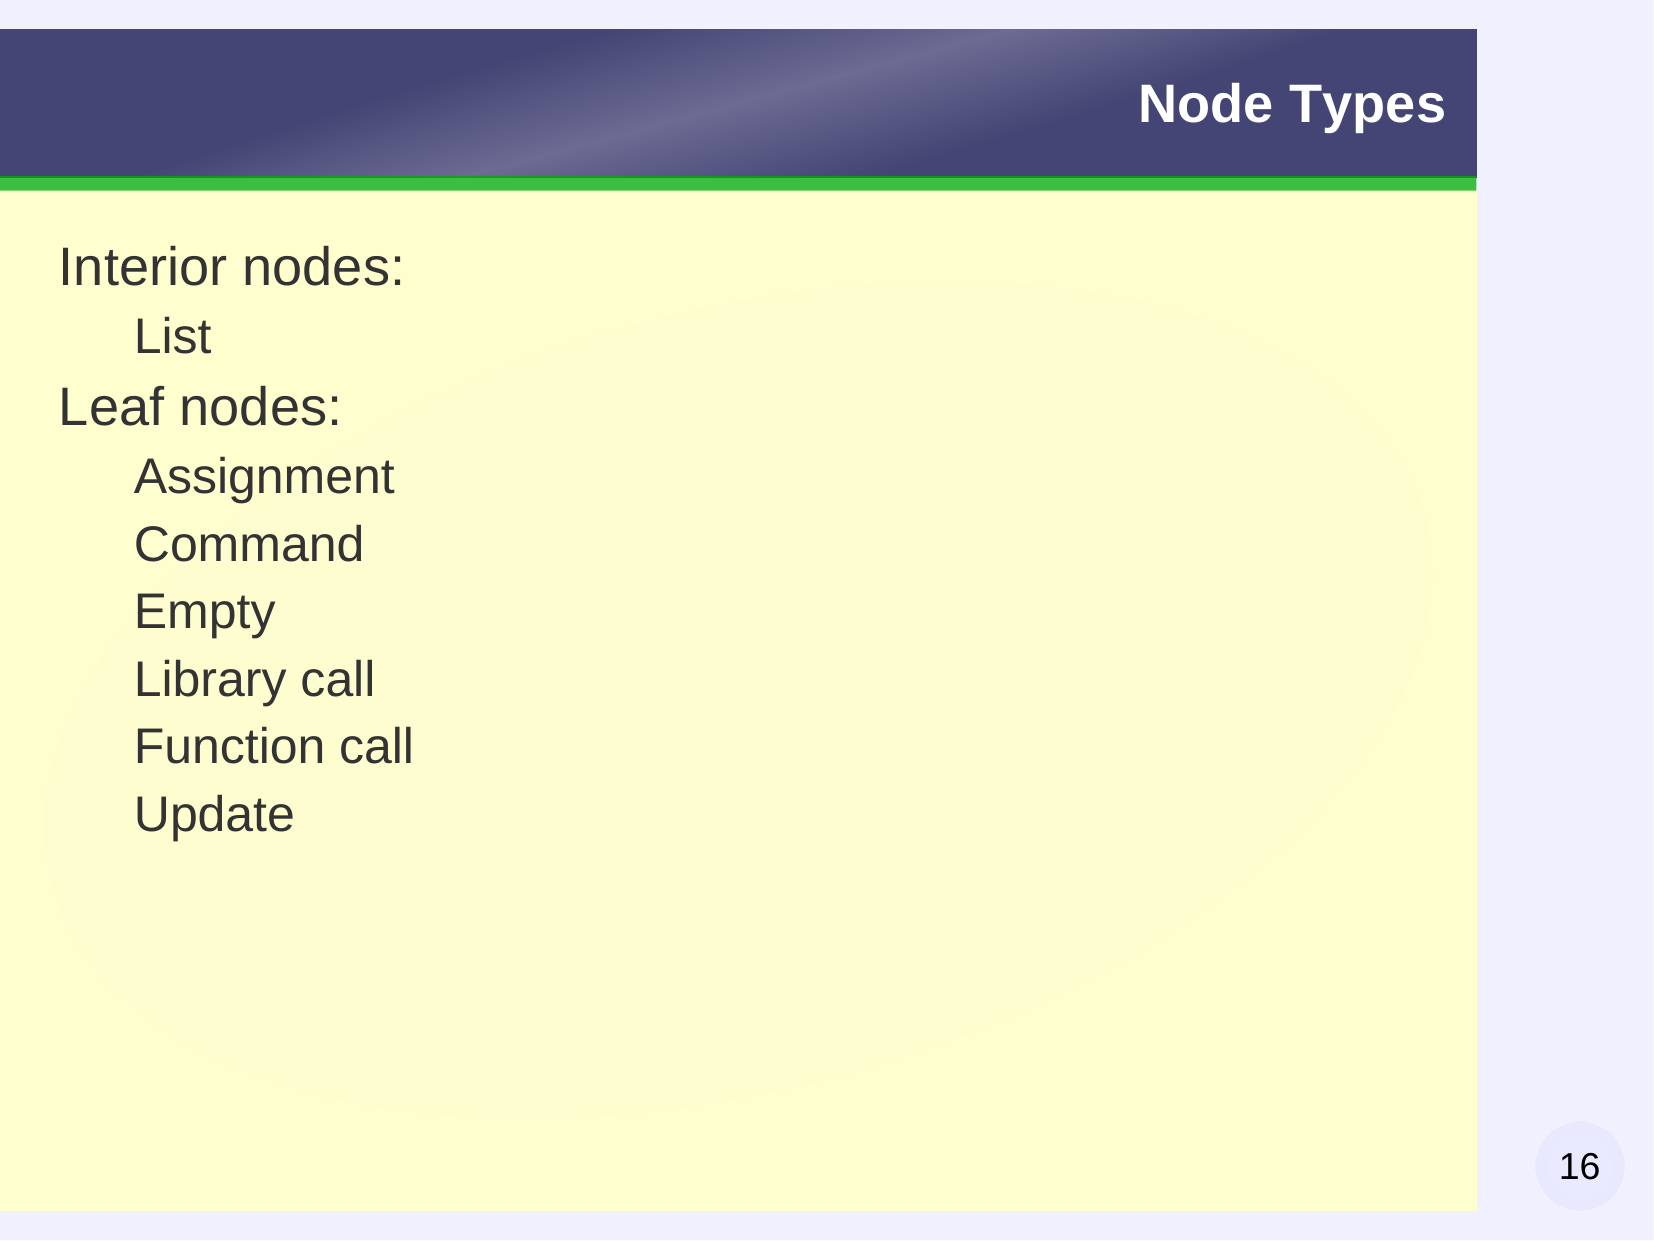

# Node Types
Interior nodes:
List
Leaf nodes:
Assignment
Command
Empty
Library call
Function call
Update